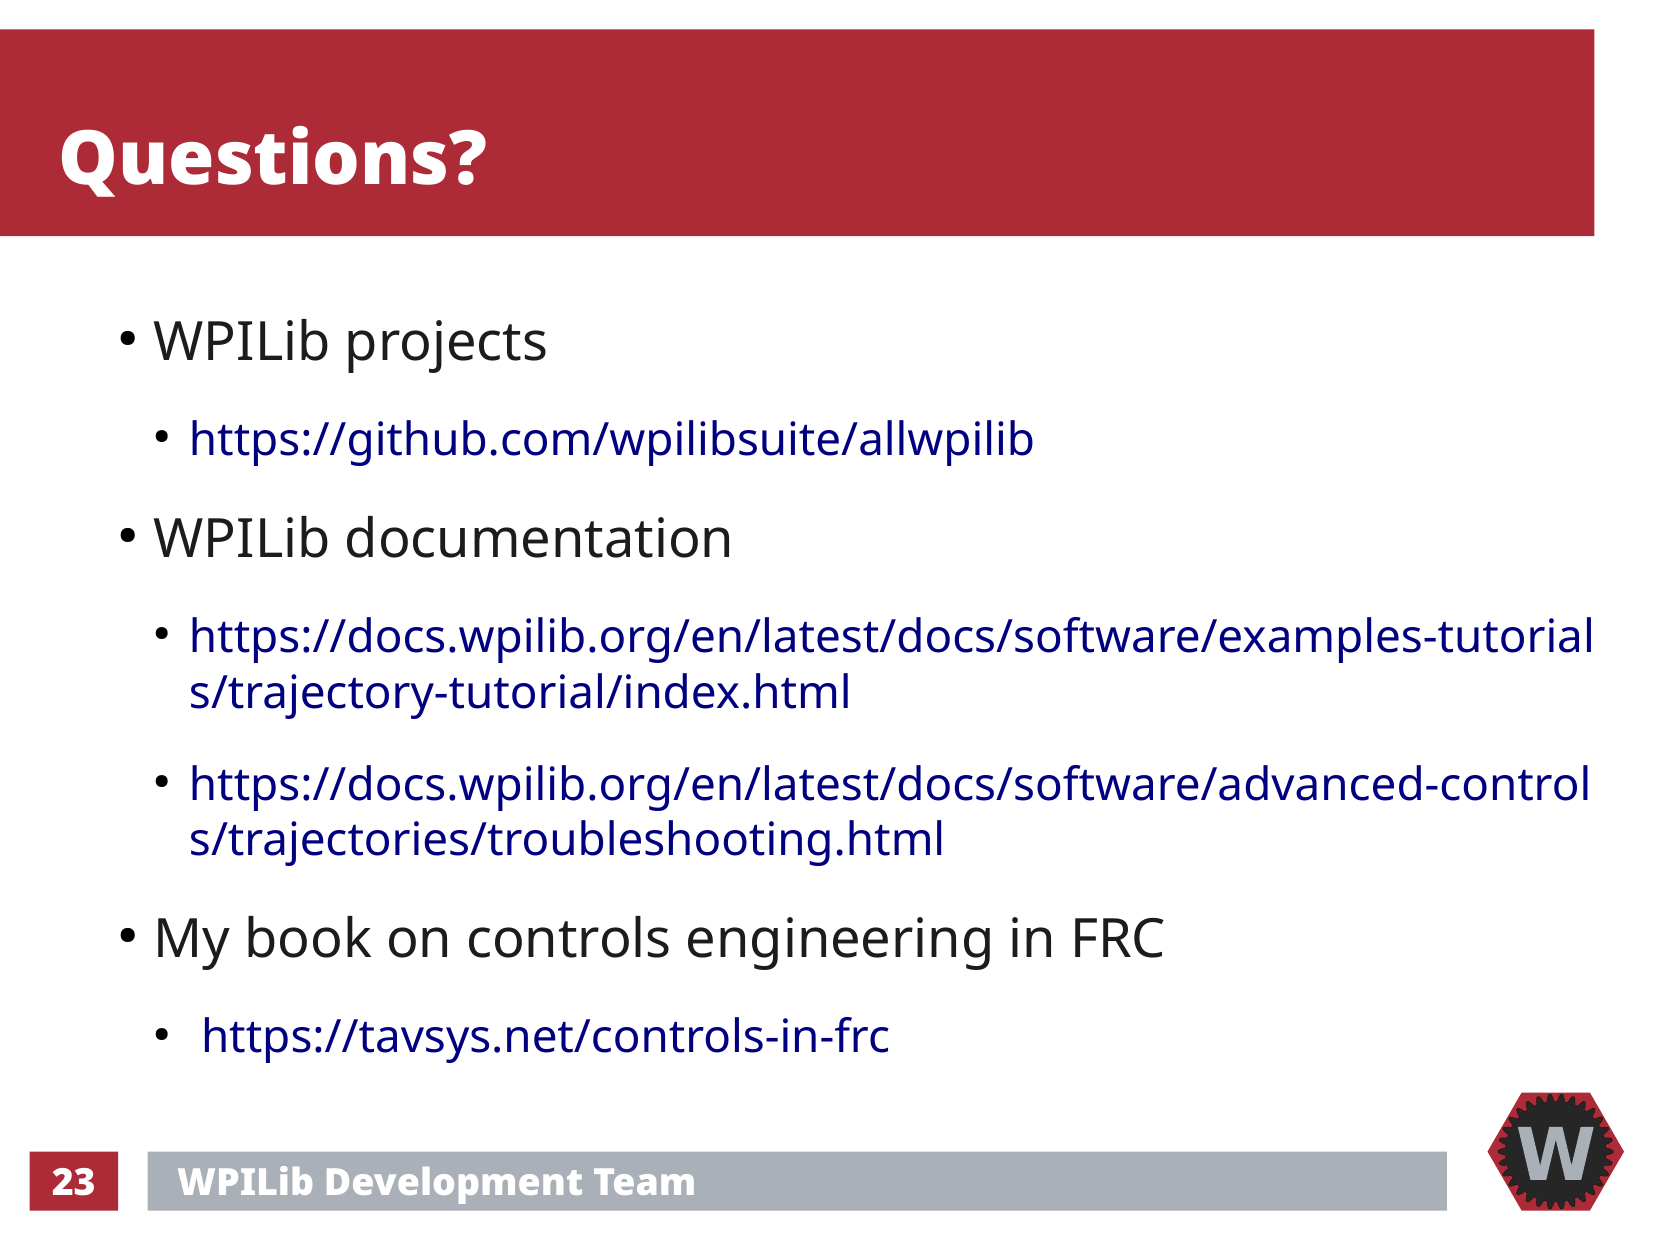

# Questions?
WPILib projects
https://github.com/wpilibsuite/allwpilib
WPILib documentation
https://docs.wpilib.org/en/latest/docs/software/examples-tutorials/trajectory-tutorial/index.html
https://docs.wpilib.org/en/latest/docs/software/advanced-controls/trajectories/troubleshooting.html
My book on controls engineering in FRC
 https://tavsys.net/controls-in-frc